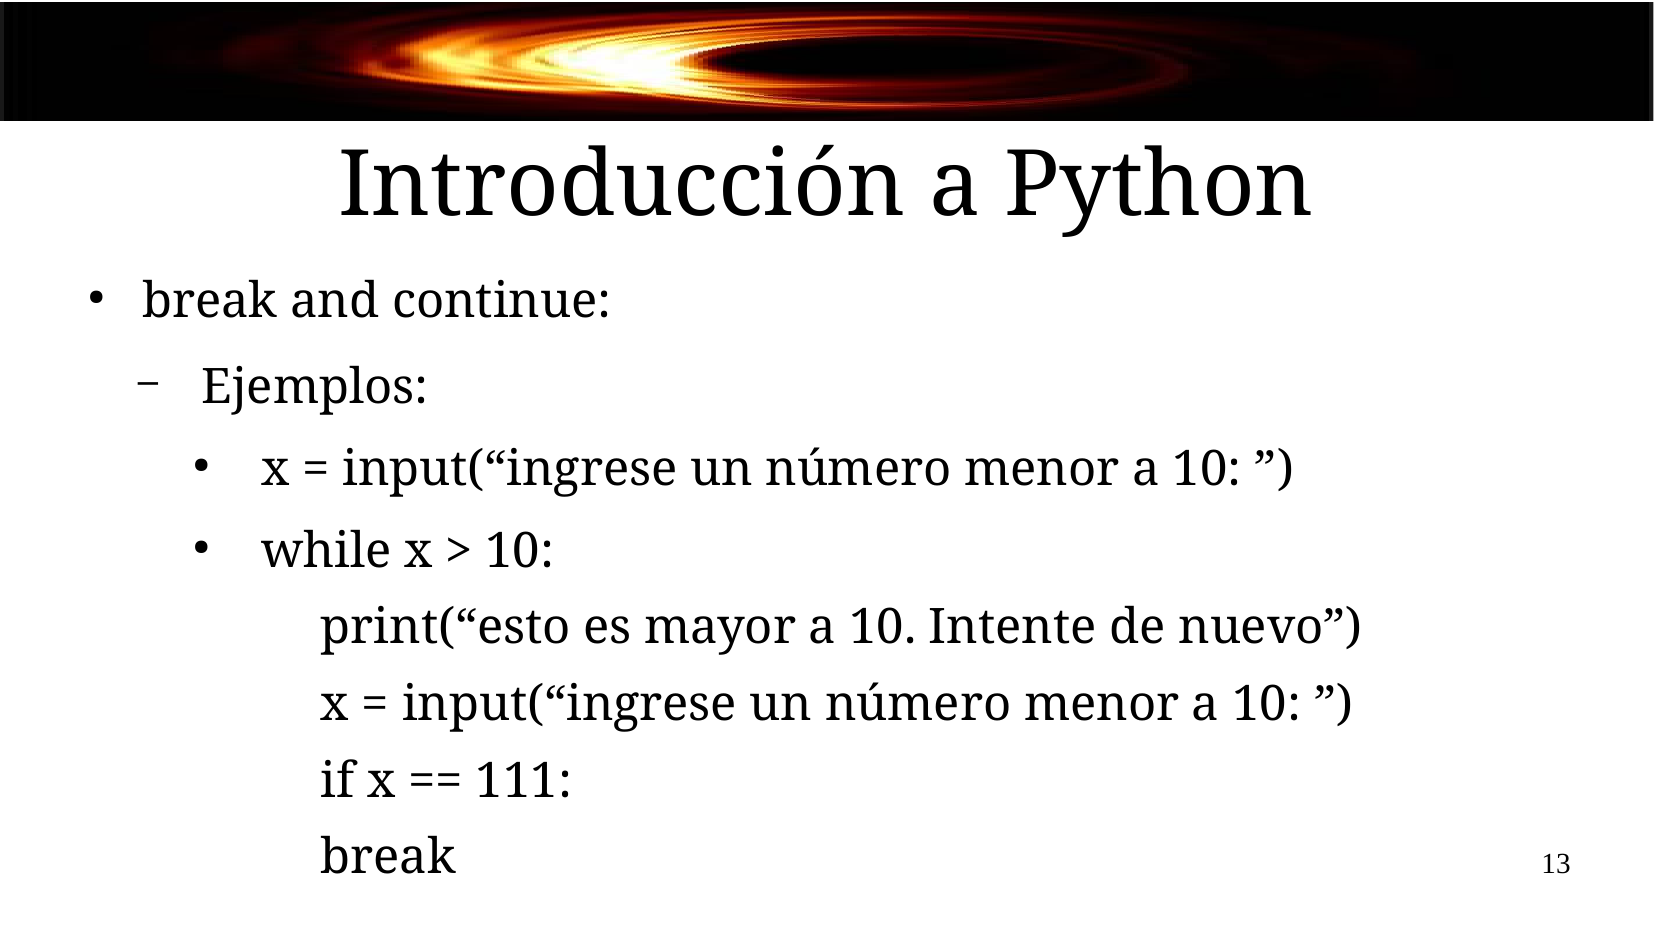

Introducción a Python
# break and continue:
Ejemplos:
x = input(“ingrese un número menor a 10: ”)
while x > 10:
print(“esto es mayor a 10. Intente de nuevo”)
x = input(“ingrese un número menor a 10: ”)
if x == 111:
break
13